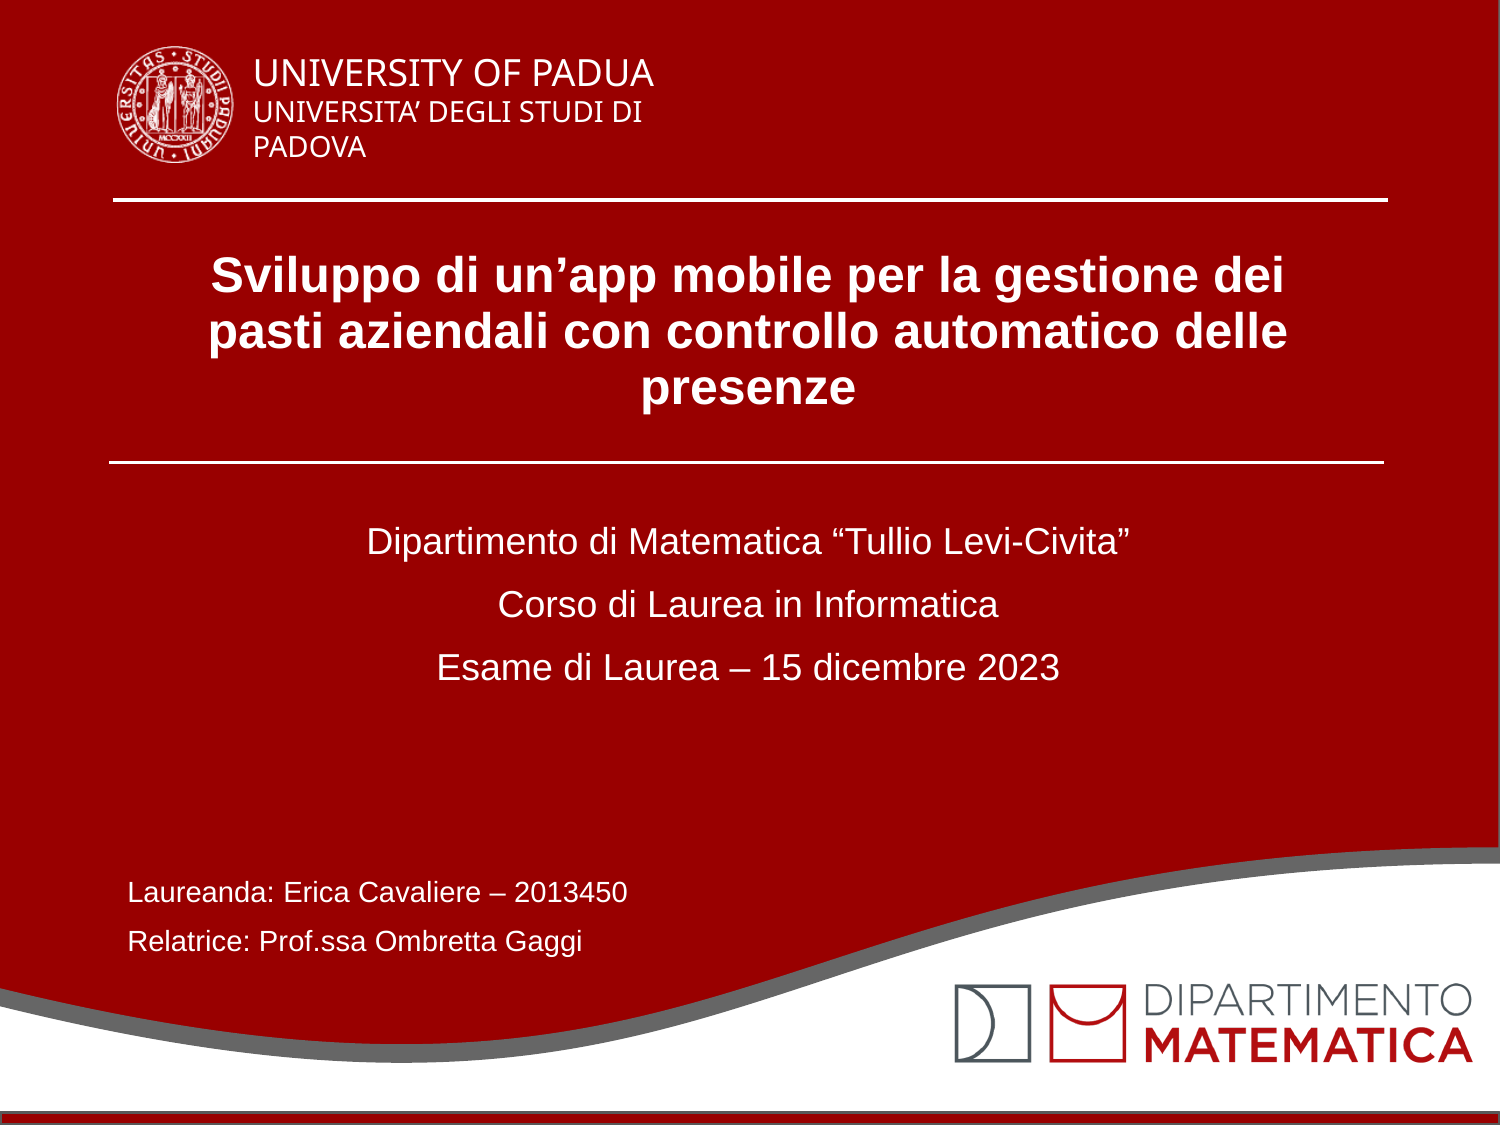

UNIVERSITY OF PADUA
UNIVERSITA’ DEGLI STUDI DI PADOVA
Sviluppo di un’app mobile per la gestione dei
pasti aziendali con controllo automatico delle
presenze
Dipartimento di Matematica “Tullio Levi-Civita”
Corso di Laurea in Informatica
Esame di Laurea – 15 dicembre 2023
Laureanda: Erica Cavaliere – 2013450
Relatrice: Prof.ssa Ombretta Gaggi